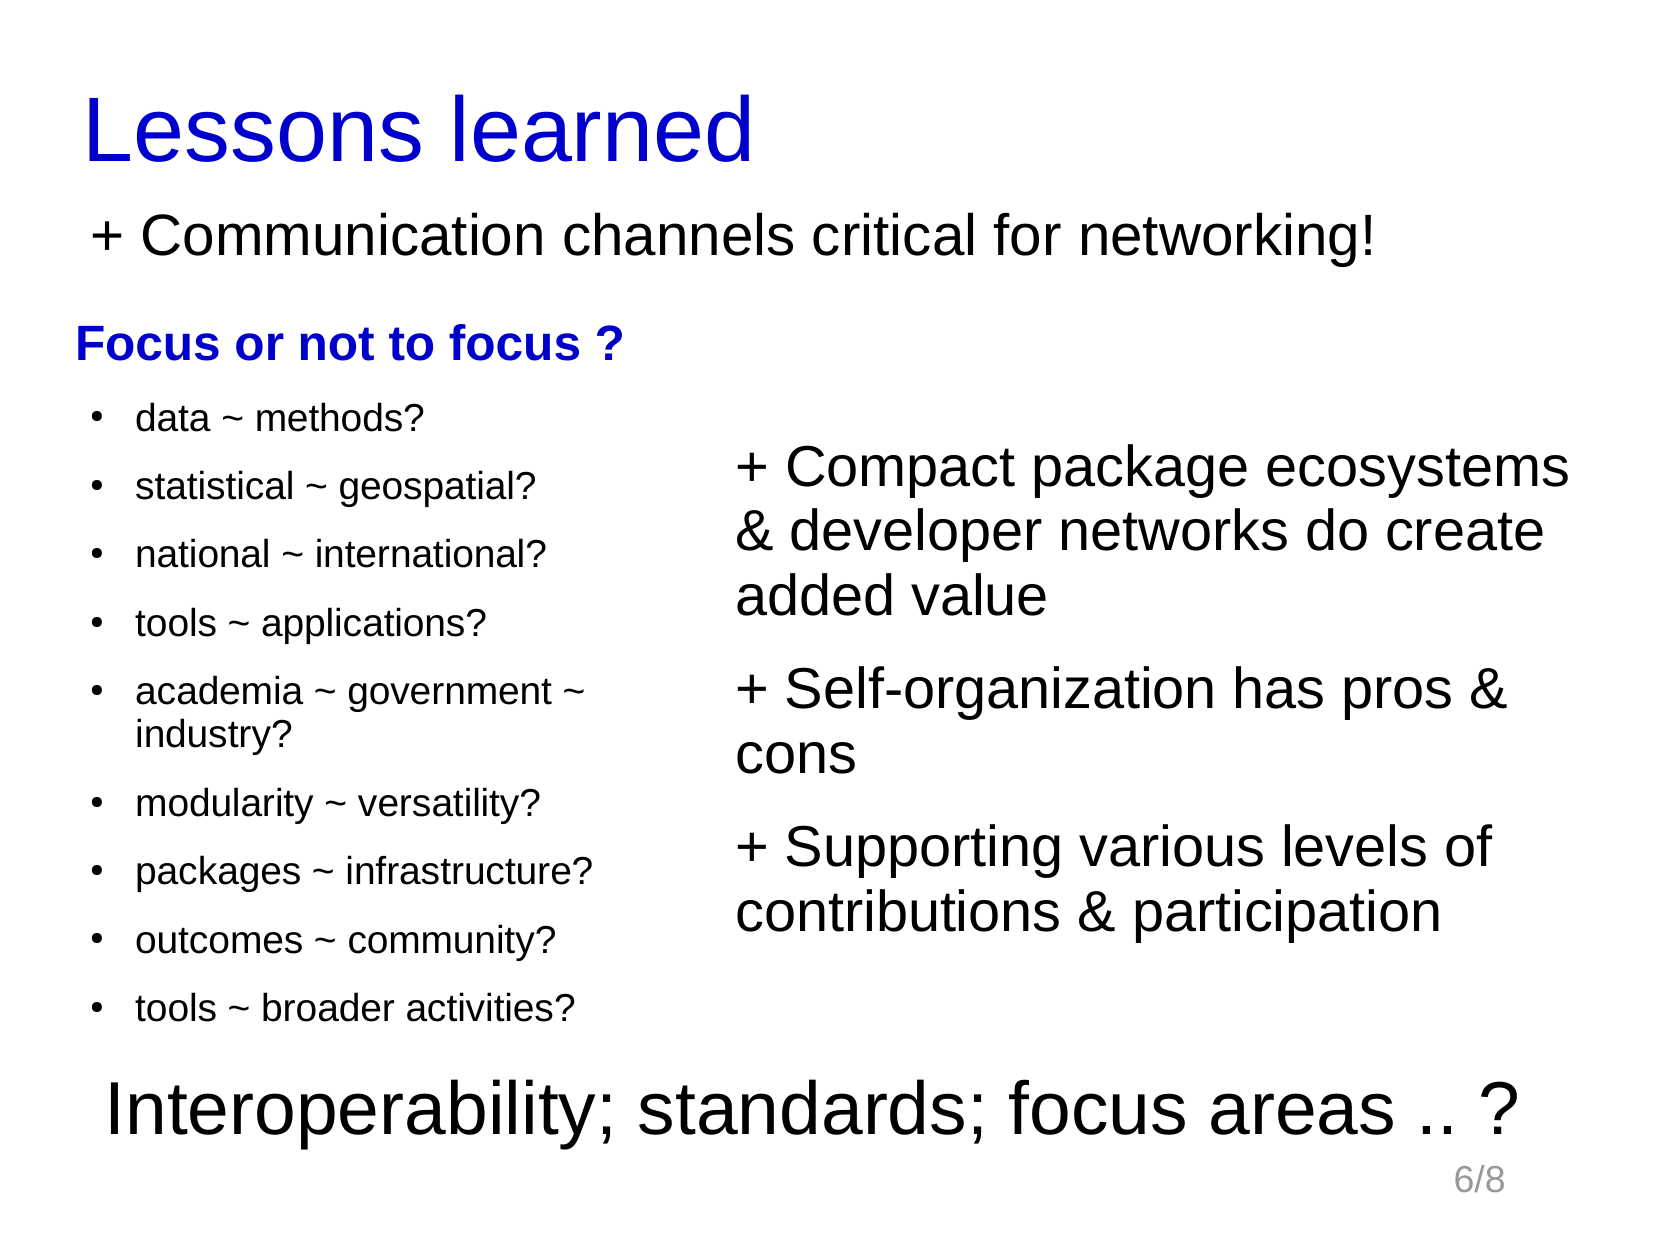

# Lessons learned
+ Communication channels critical for networking!
Focus or not to focus ?
data ~ methods?
statistical ~ geospatial?
national ~ international?
tools ~ applications?
academia ~ government ~ industry?
modularity ~ versatility?
packages ~ infrastructure?
outcomes ~ community?
tools ~ broader activities?
+ Compact package ecosystems & developer networks do create added value
+ Self-organization has pros & cons
+ Supporting various levels of contributions & participation
Interoperability; standards; focus areas .. ?